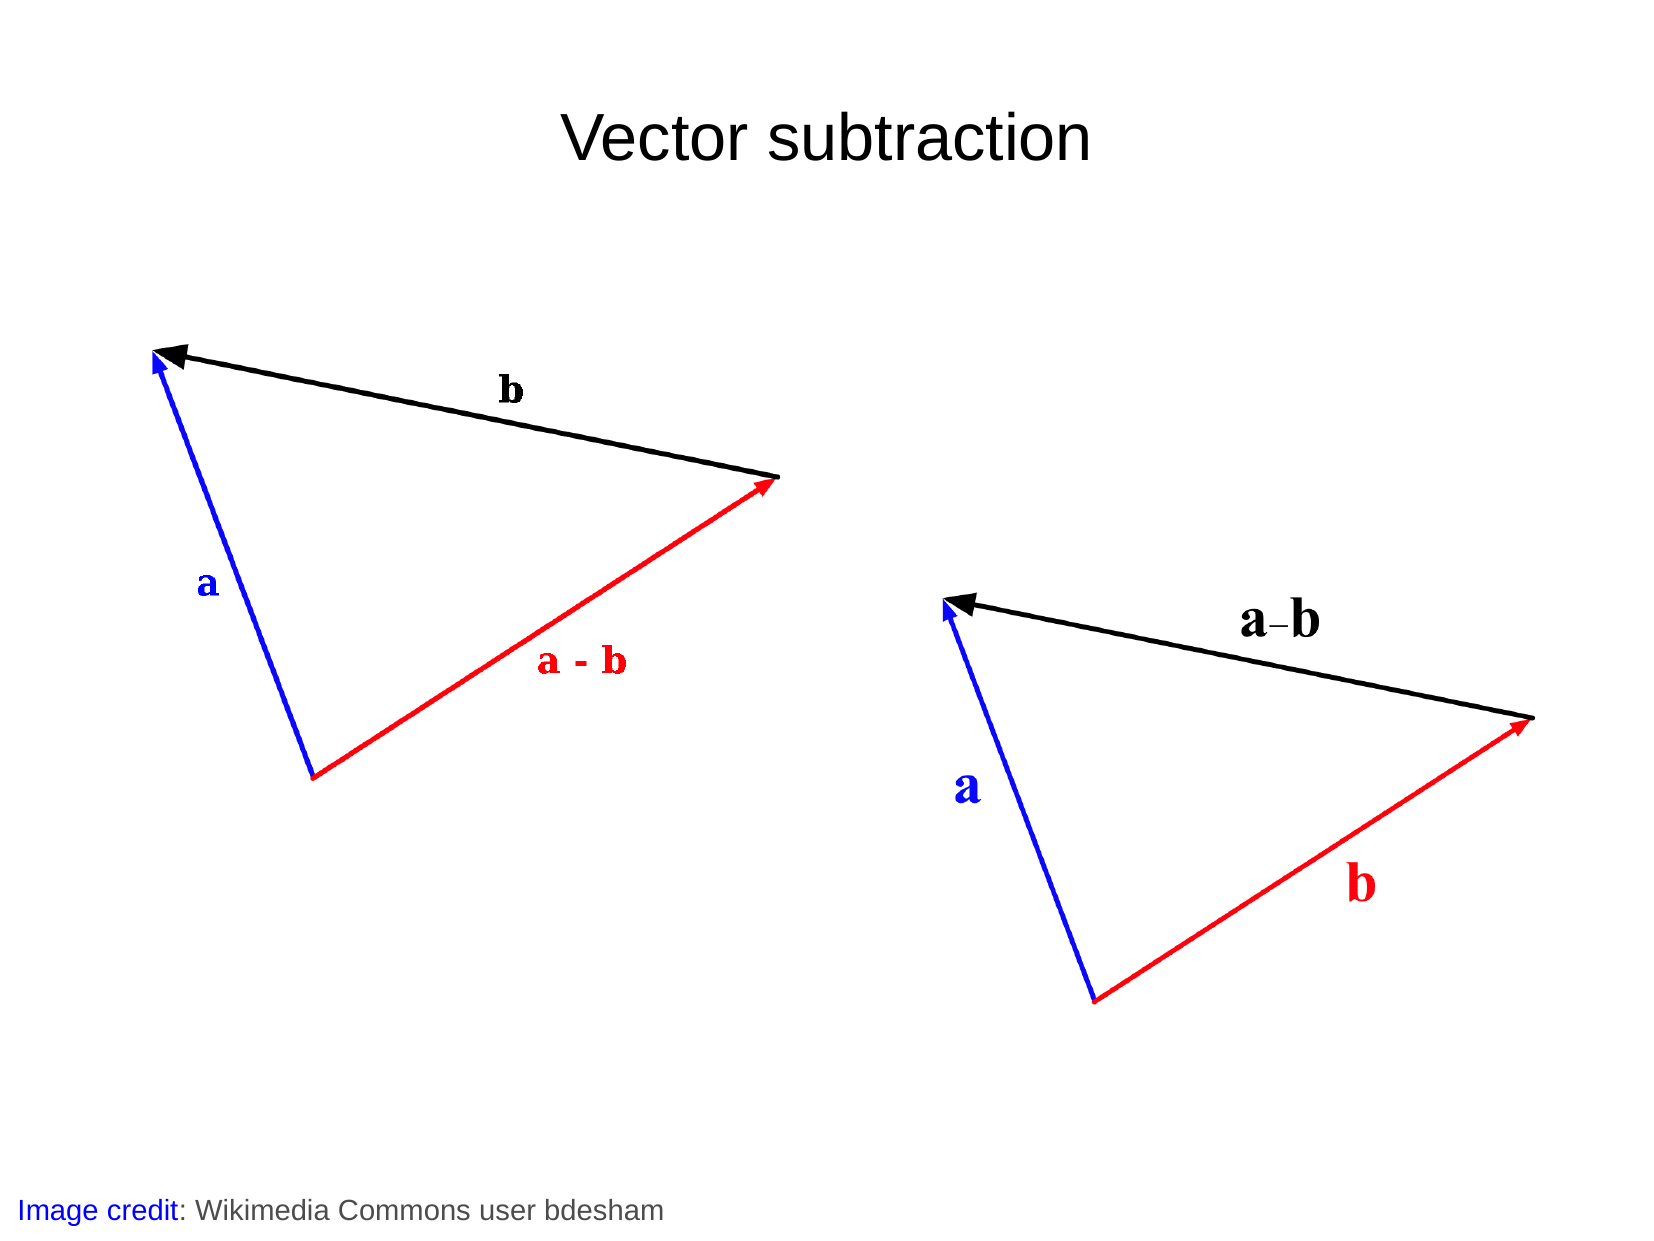

# Vector subtraction
Image credit: Wikimedia Commons user bdesham